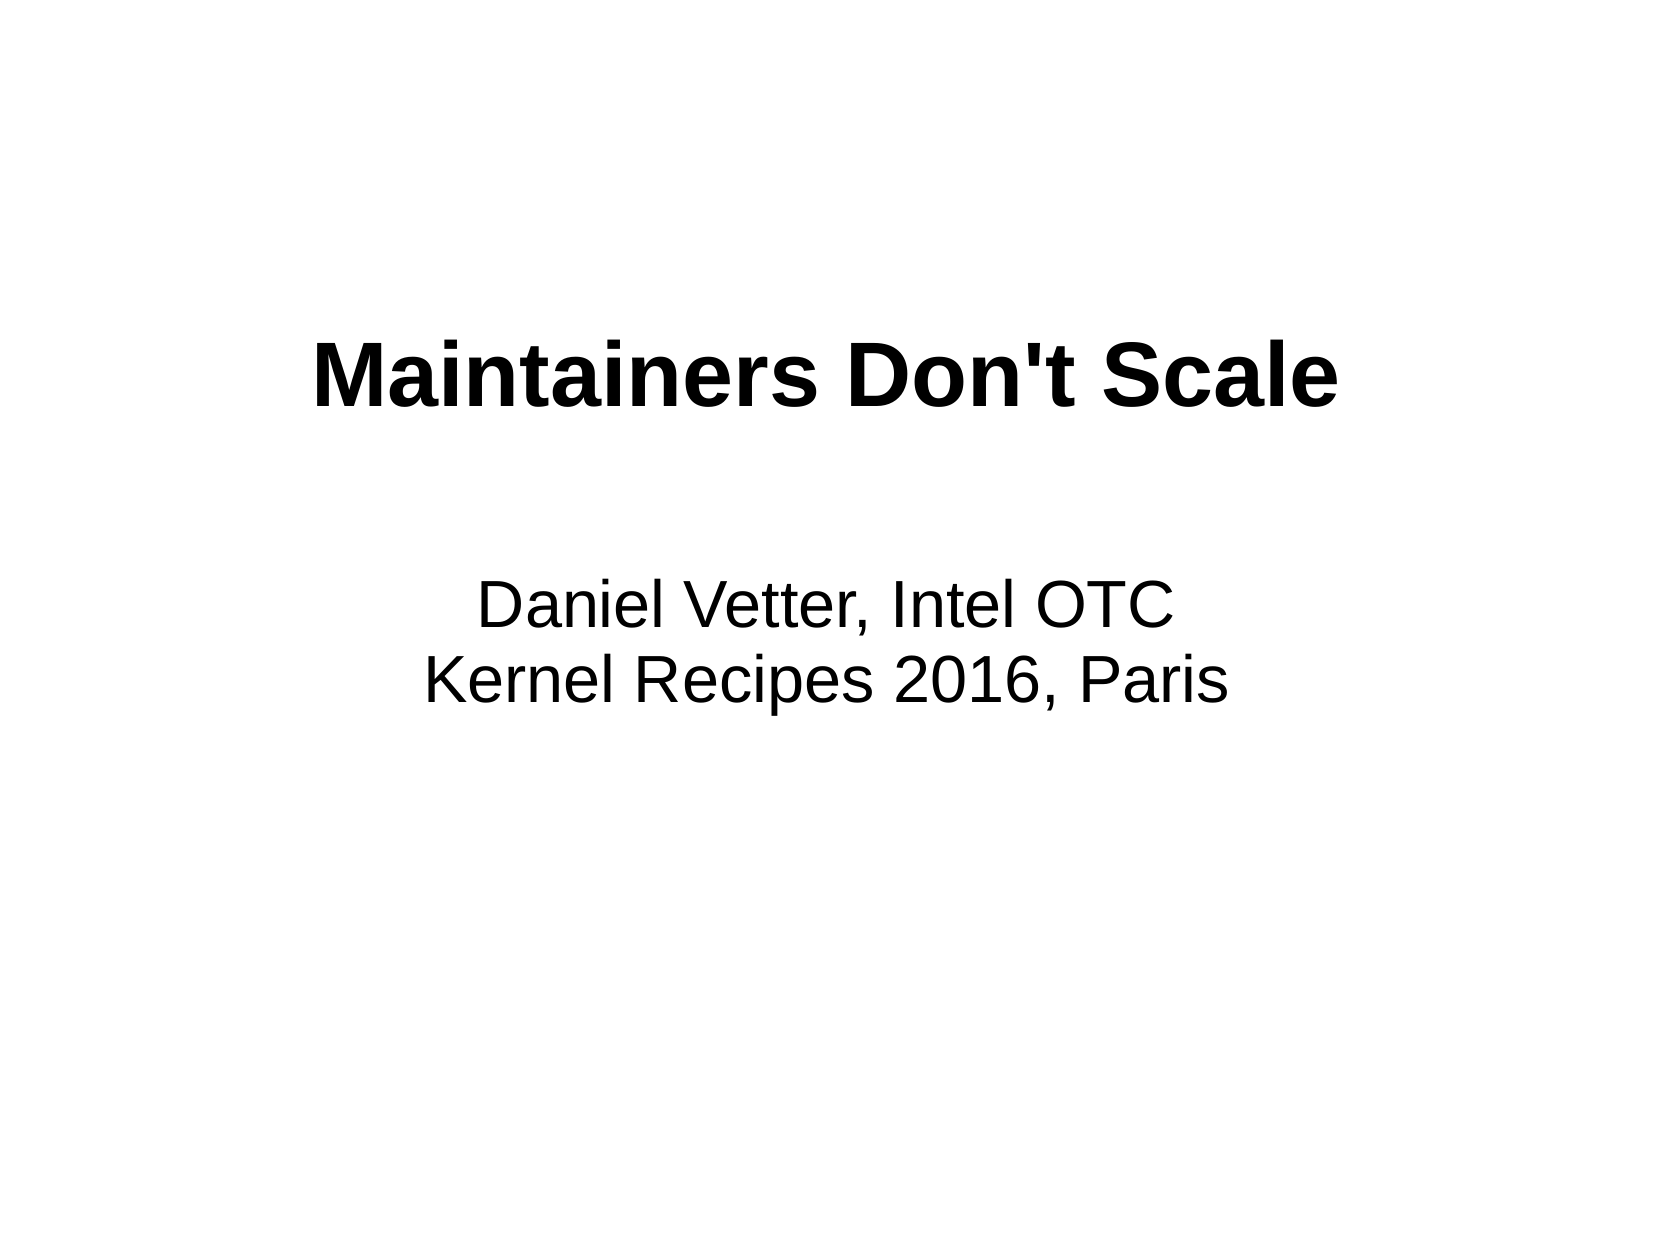

# Maintainers Don't Scale
Daniel Vetter, Intel OTC
Kernel Recipes 2016, Paris